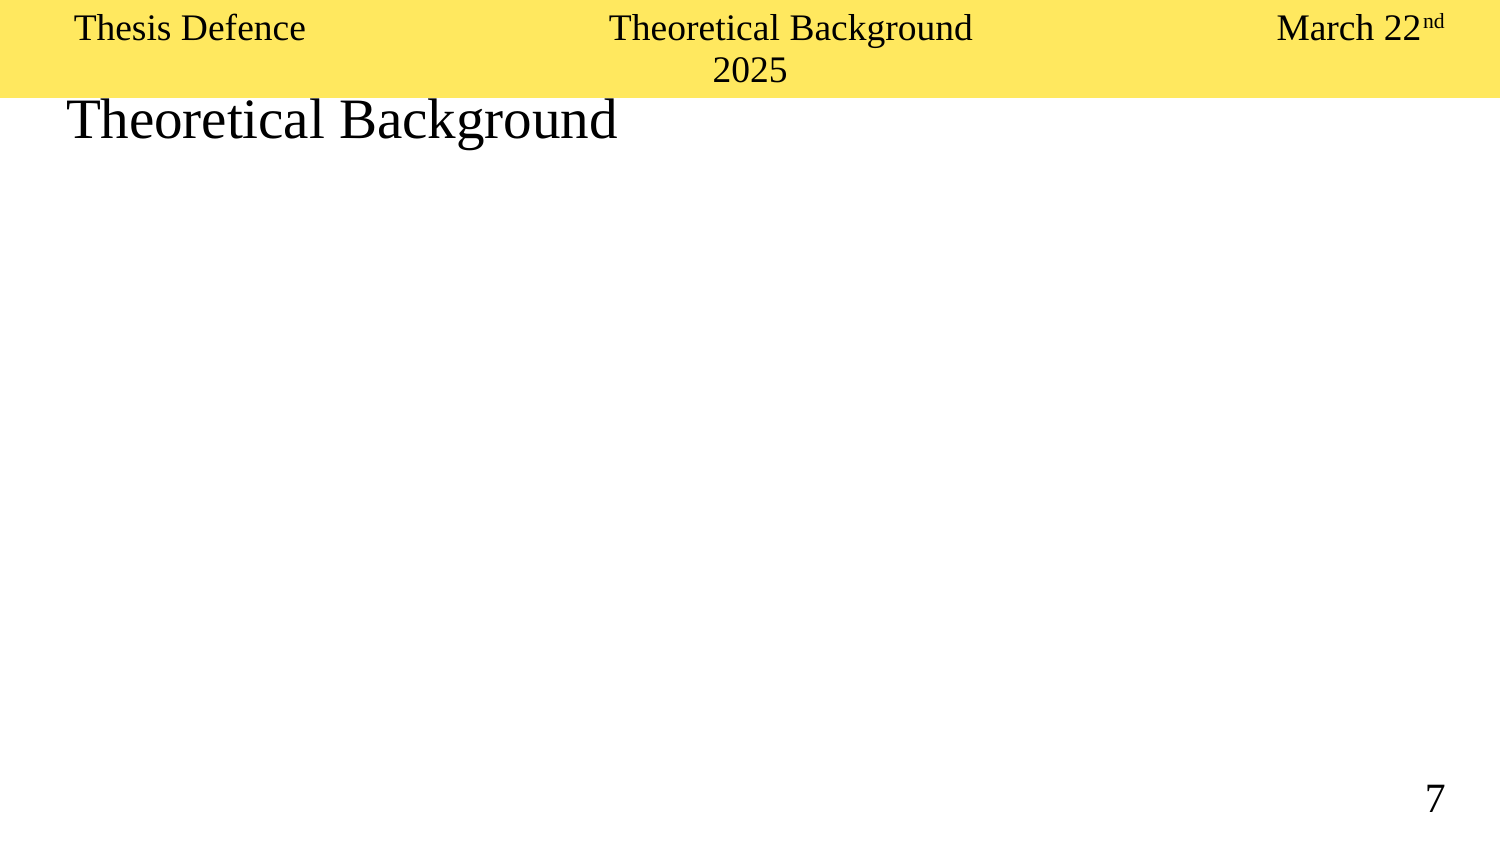

Thesis Defence Theoretical Background March 22nd 2025
# Theoretical Background